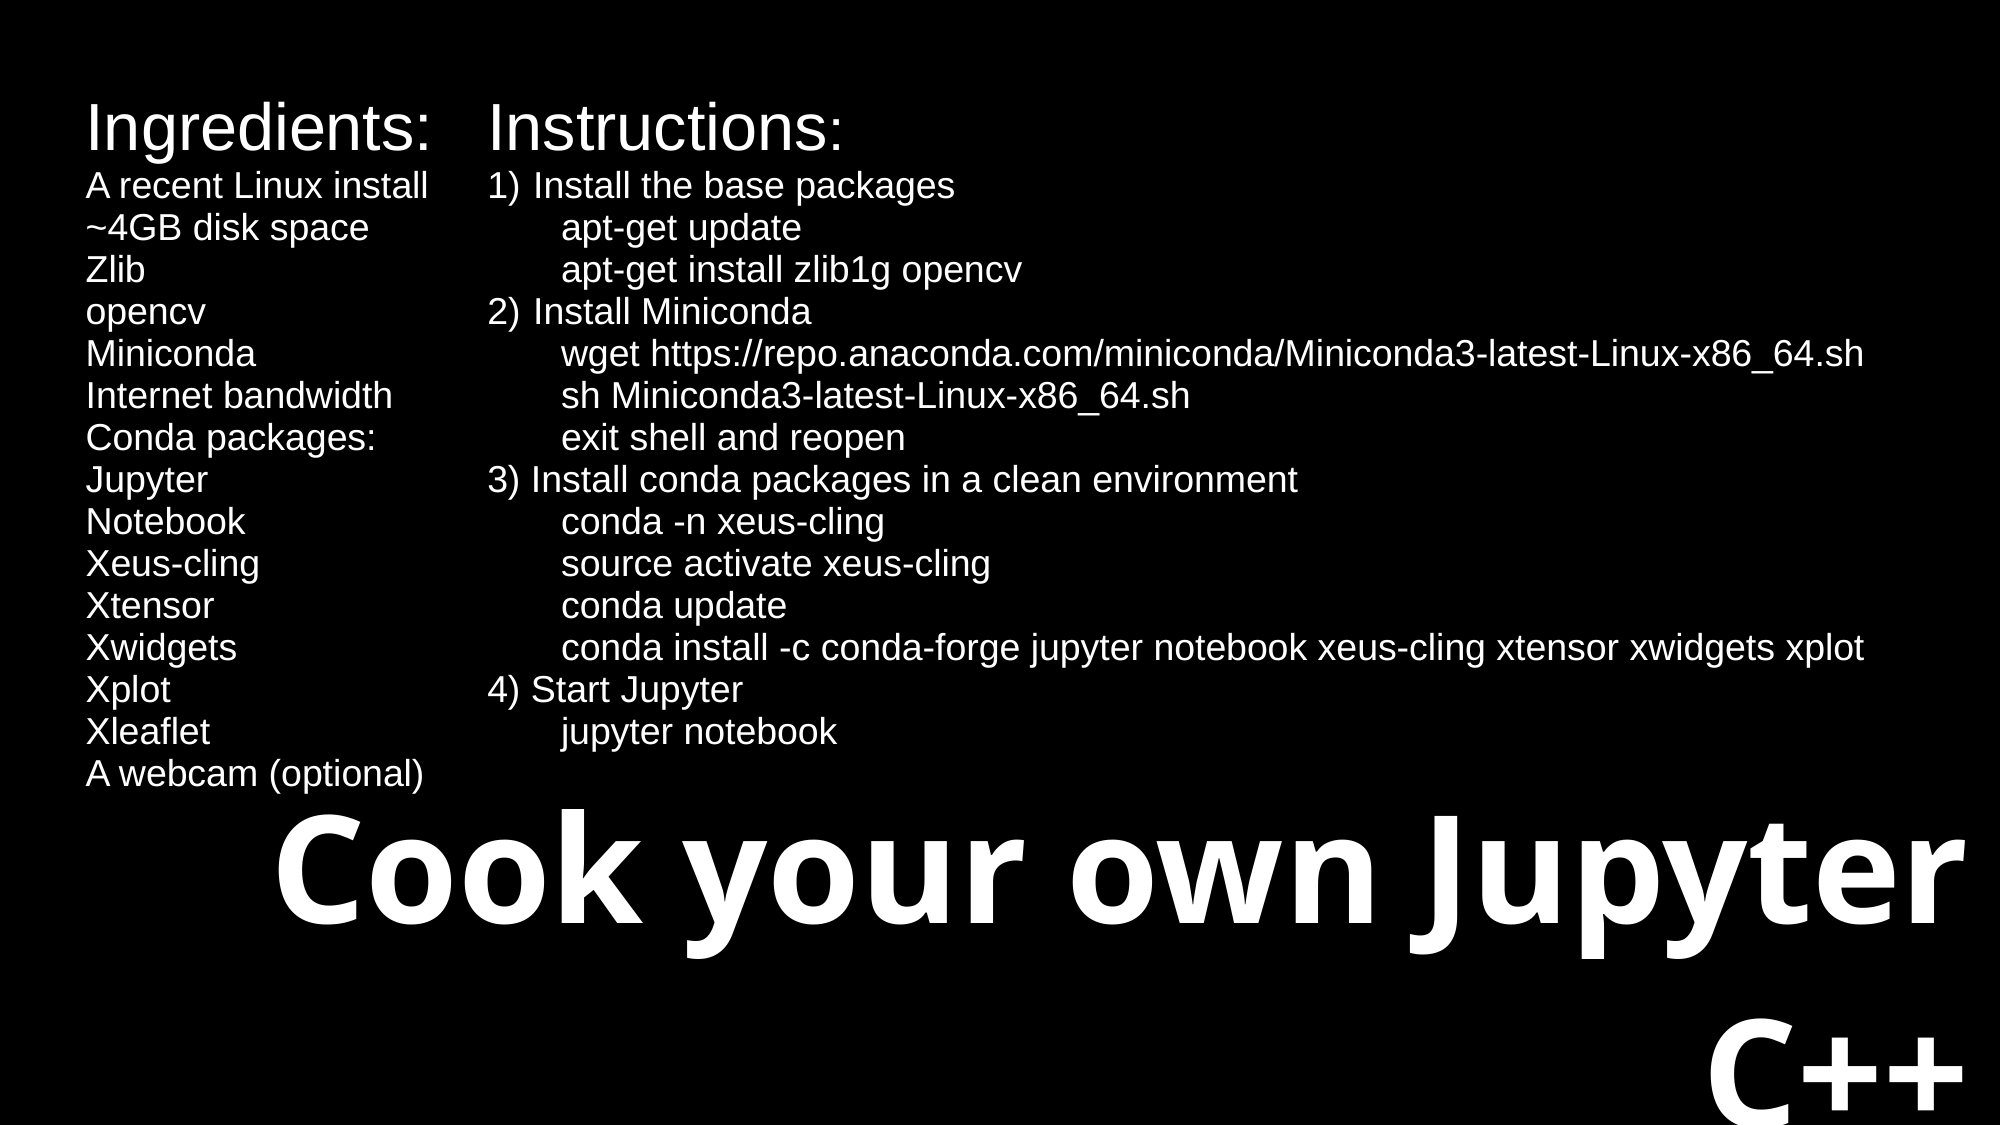

Ingredients:
A recent Linux install
~4GB disk space
Zlib
opencv
Miniconda
Internet bandwidth
Conda packages:
Jupyter
Notebook
Xeus-cling
Xtensor
Xwidgets
Xplot
Xleaflet
A webcam (optional)
Instructions:
 Install the base packages
	apt-get update
	apt-get install zlib1g opencv
 Install Miniconda
	wget https://repo.anaconda.com/miniconda/Miniconda3-latest-Linux-x86_64.sh
	sh Miniconda3-latest-Linux-x86_64.sh
	exit shell and reopen
3) Install conda packages in a clean environment
	conda -n xeus-cling
	source activate xeus-cling
	conda update
	conda install -c conda-forge jupyter notebook xeus-cling xtensor xwidgets xplot
4) Start Jupyter
	jupyter notebook
Cook your own Jupyter C++